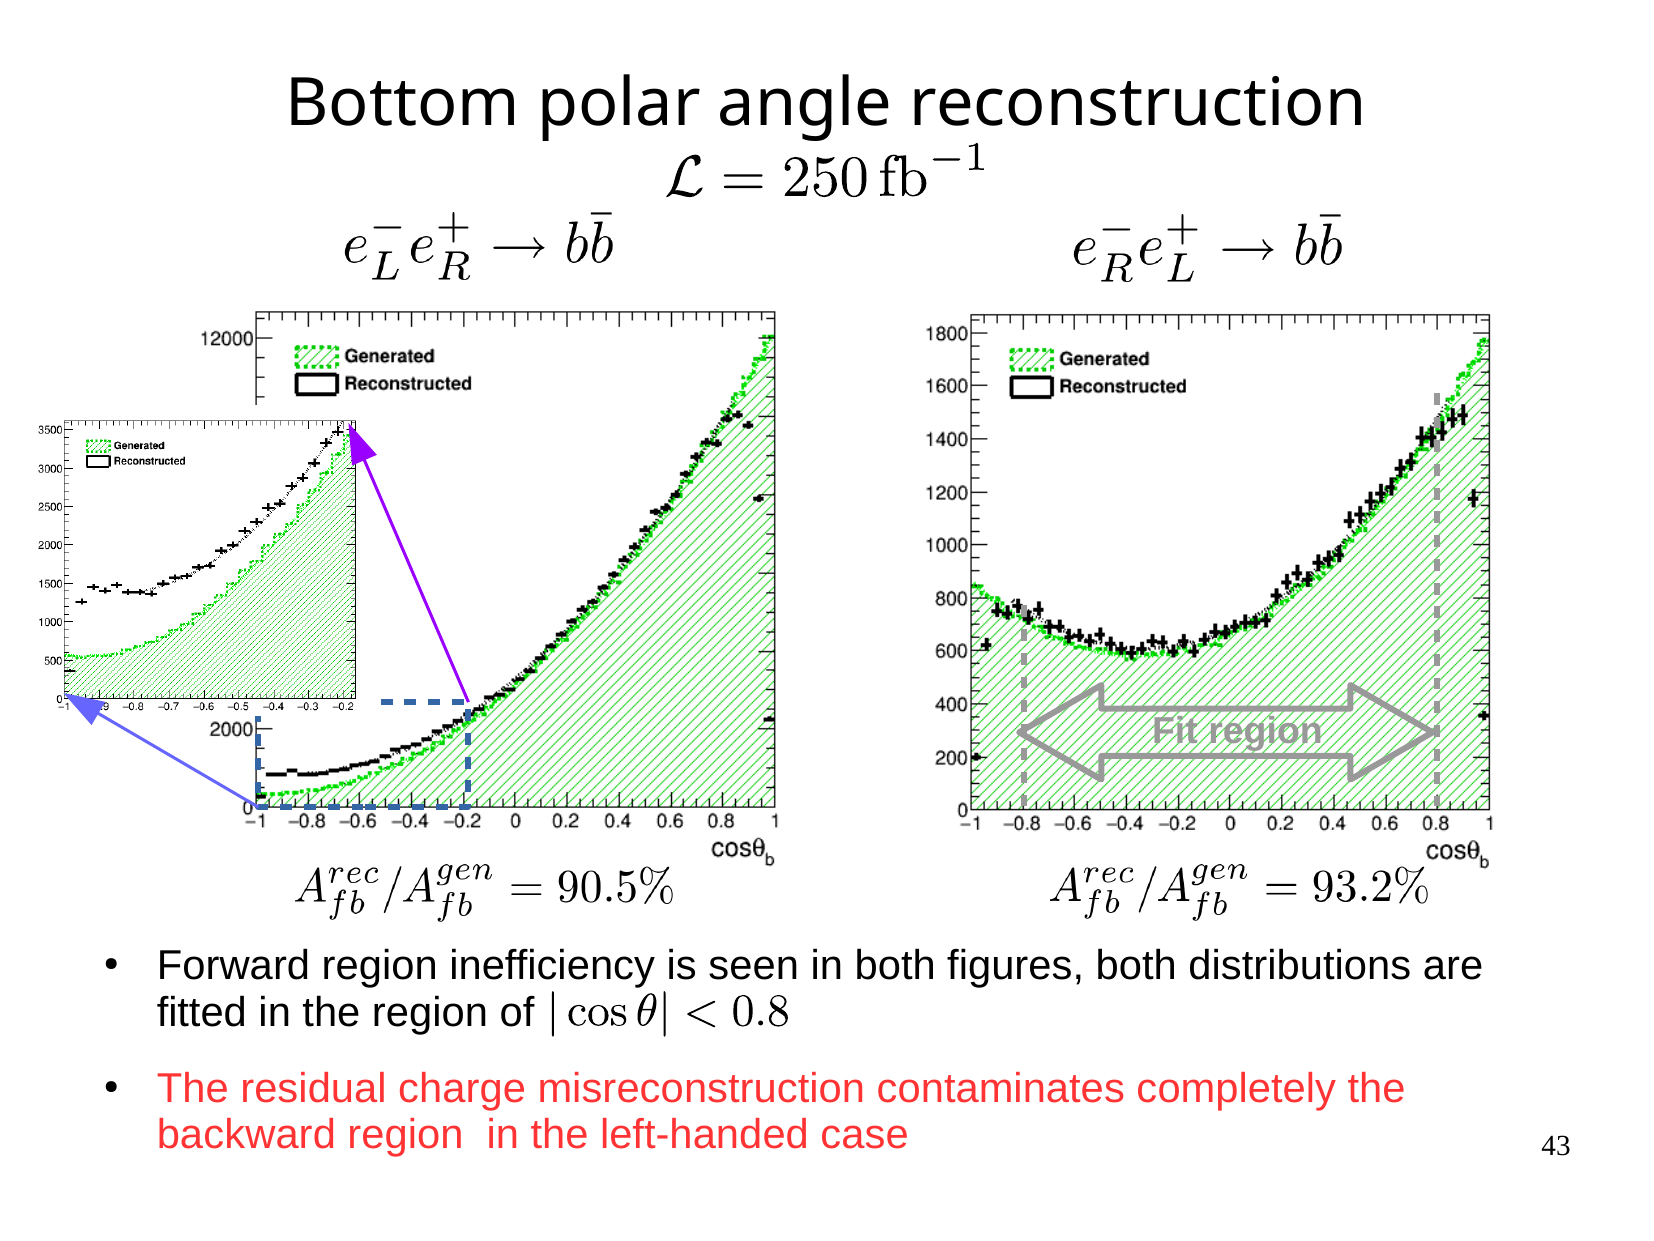

# Bottom polar angle reconstruction
Fit region
Forward region inefficiency is seen in both figures, both distributions are fitted in the region of
The residual charge misreconstruction contaminates completely the backward region in the left-handed case
43